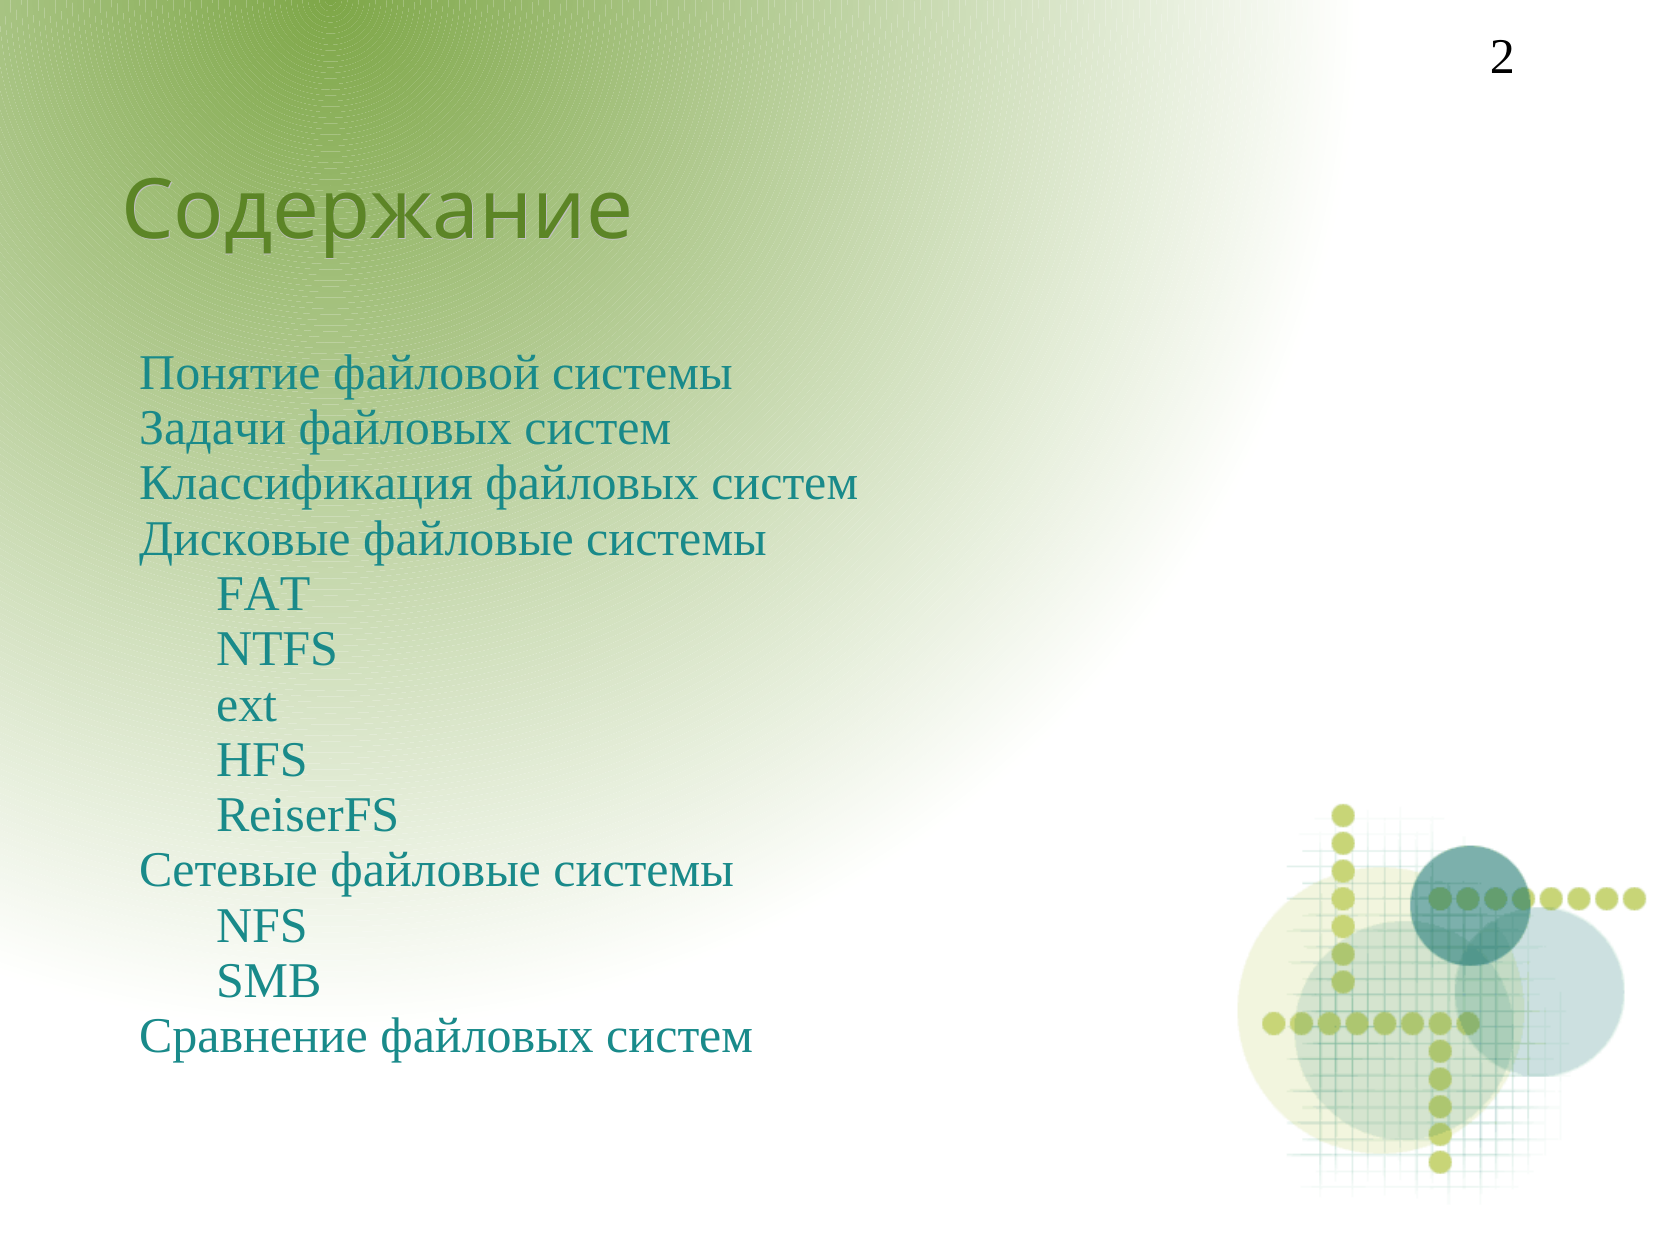

# Содержание
Понятие файловой системы
Задачи файловых систем
Классификация файловых систем
Дисковые файловые системы
FAT
NTFS
ext
HFS
ReiserFS
Сетевые файловые системы
NFS
SMB
Сравнение файловых систем